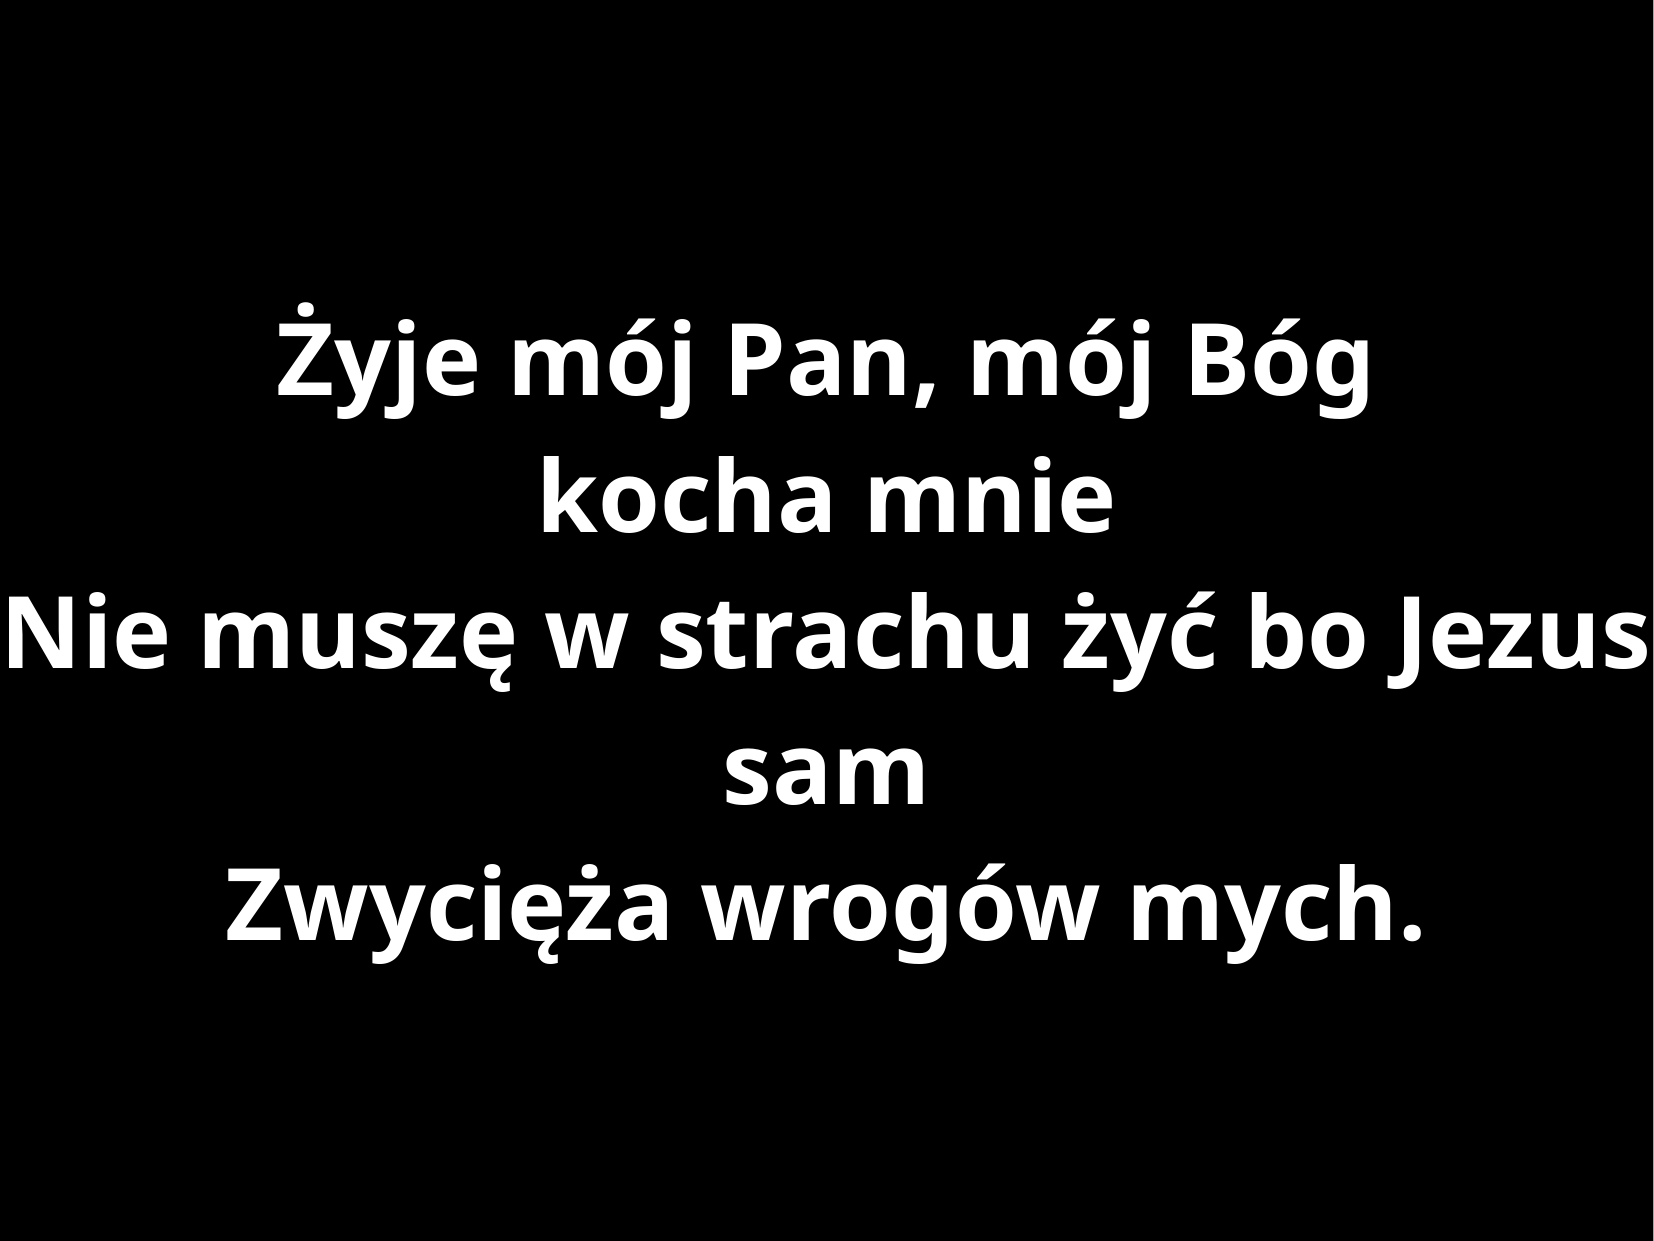

# Żyje mój Pan, mój Bóg kocha mnie Nie muszę w strachu żyć bo Jezus sam Zwycięża wrogów mych.